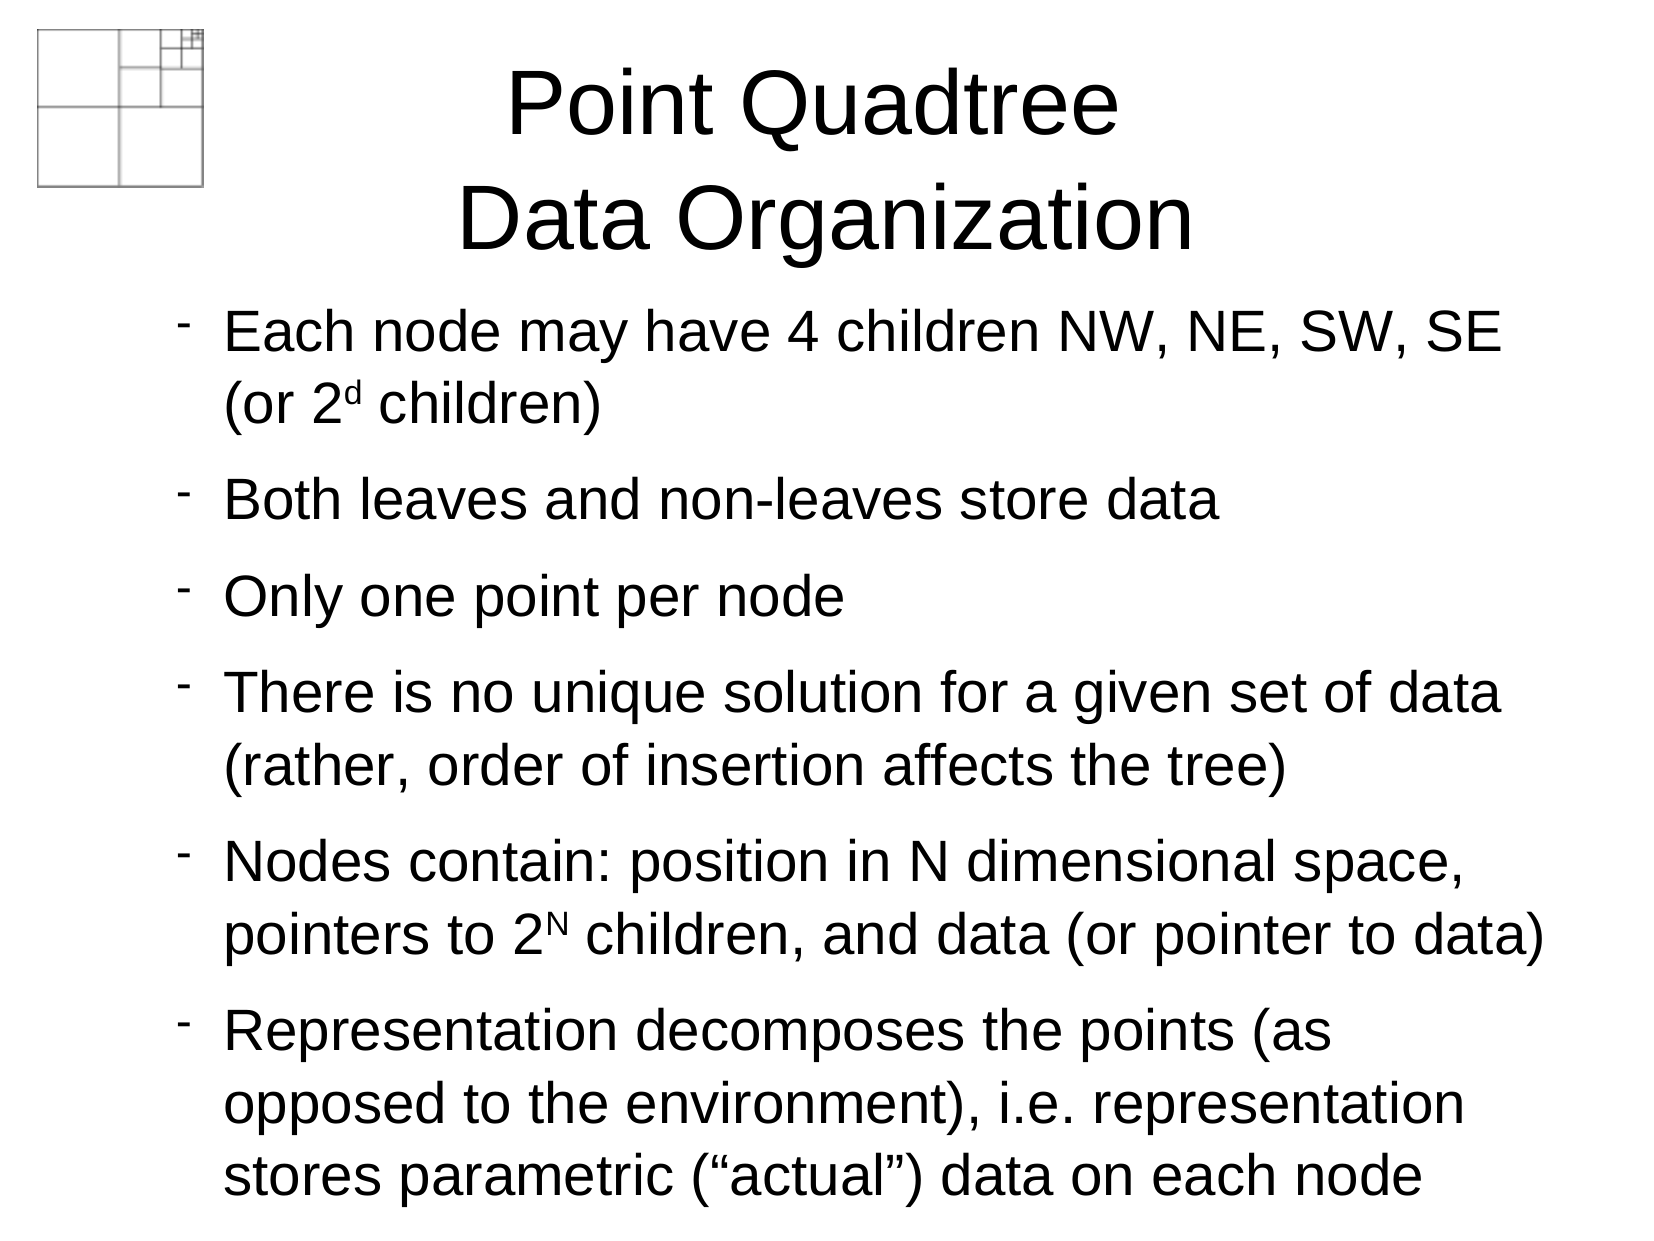

# Point Quadtree Data Organization
Each node may have 4 children NW, NE, SW, SE (or 2d children)‏
Both leaves and non-leaves store data
Only one point per node
There is no unique solution for a given set of data (rather, order of insertion affects the tree)‏
Nodes contain: position in N dimensional space, pointers to 2N children, and data (or pointer to data)‏
Representation decomposes the points (as opposed to the environment), i.e. representation stores parametric (“actual”) data on each node